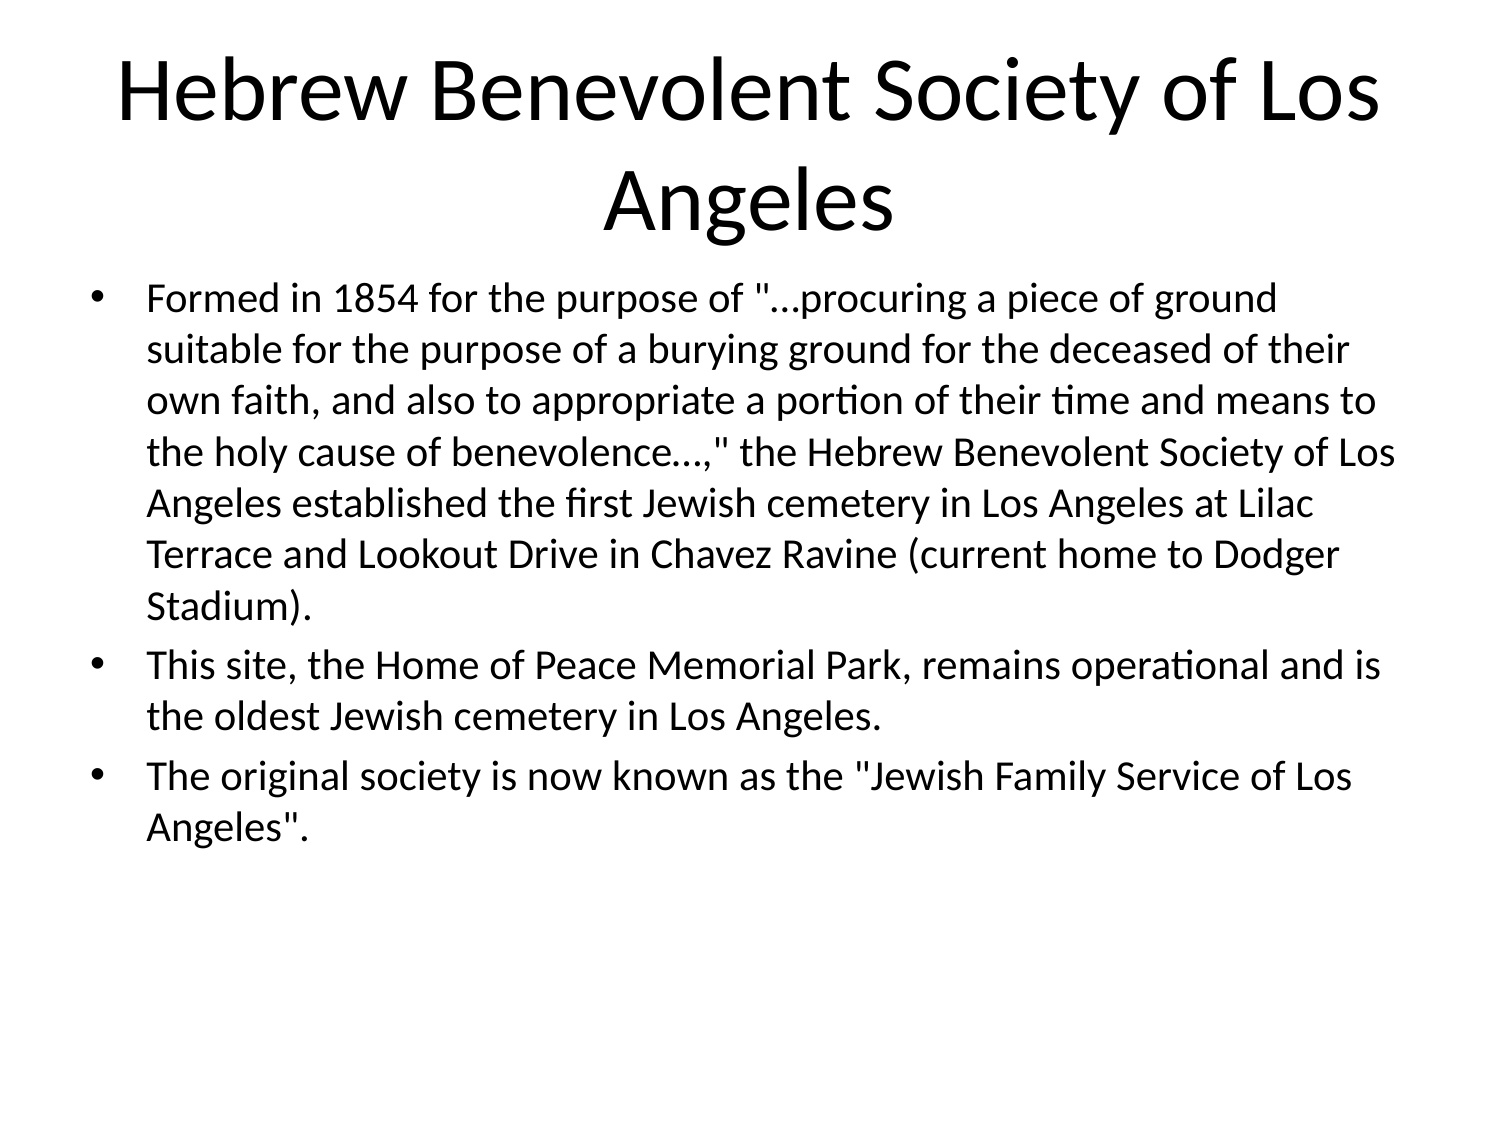

# Hebrew Benevolent Society of Los Angeles
Formed in 1854 for the purpose of "…procuring a piece of ground suitable for the purpose of a burying ground for the deceased of their own faith, and also to appropriate a portion of their time and means to the holy cause of benevolence…," the Hebrew Benevolent Society of Los Angeles established the first Jewish cemetery in Los Angeles at Lilac Terrace and Lookout Drive in Chavez Ravine (current home to Dodger Stadium).
This site, the Home of Peace Memorial Park, remains operational and is the oldest Jewish cemetery in Los Angeles.
The original society is now known as the "Jewish Family Service of Los Angeles".